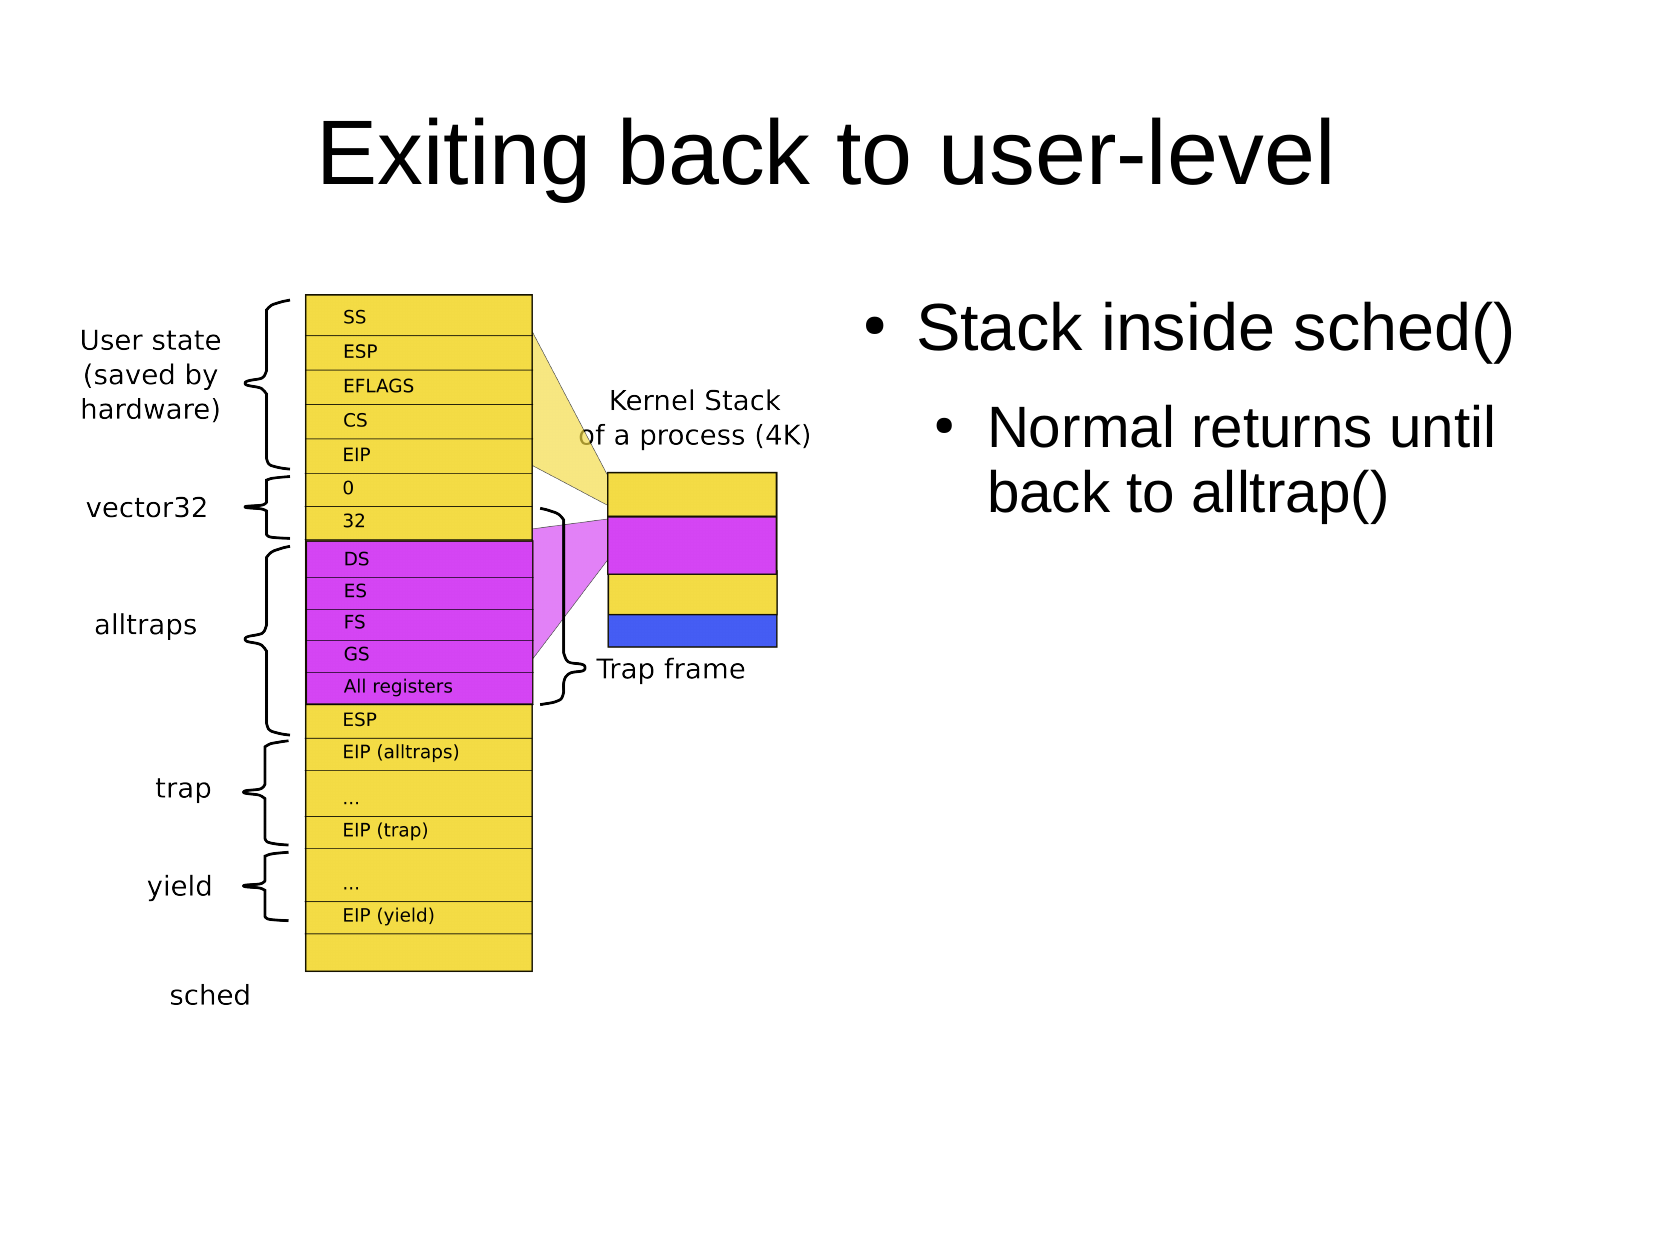

# Exiting back to user-level
Stack inside sched()
Normal returns until back to alltrap()